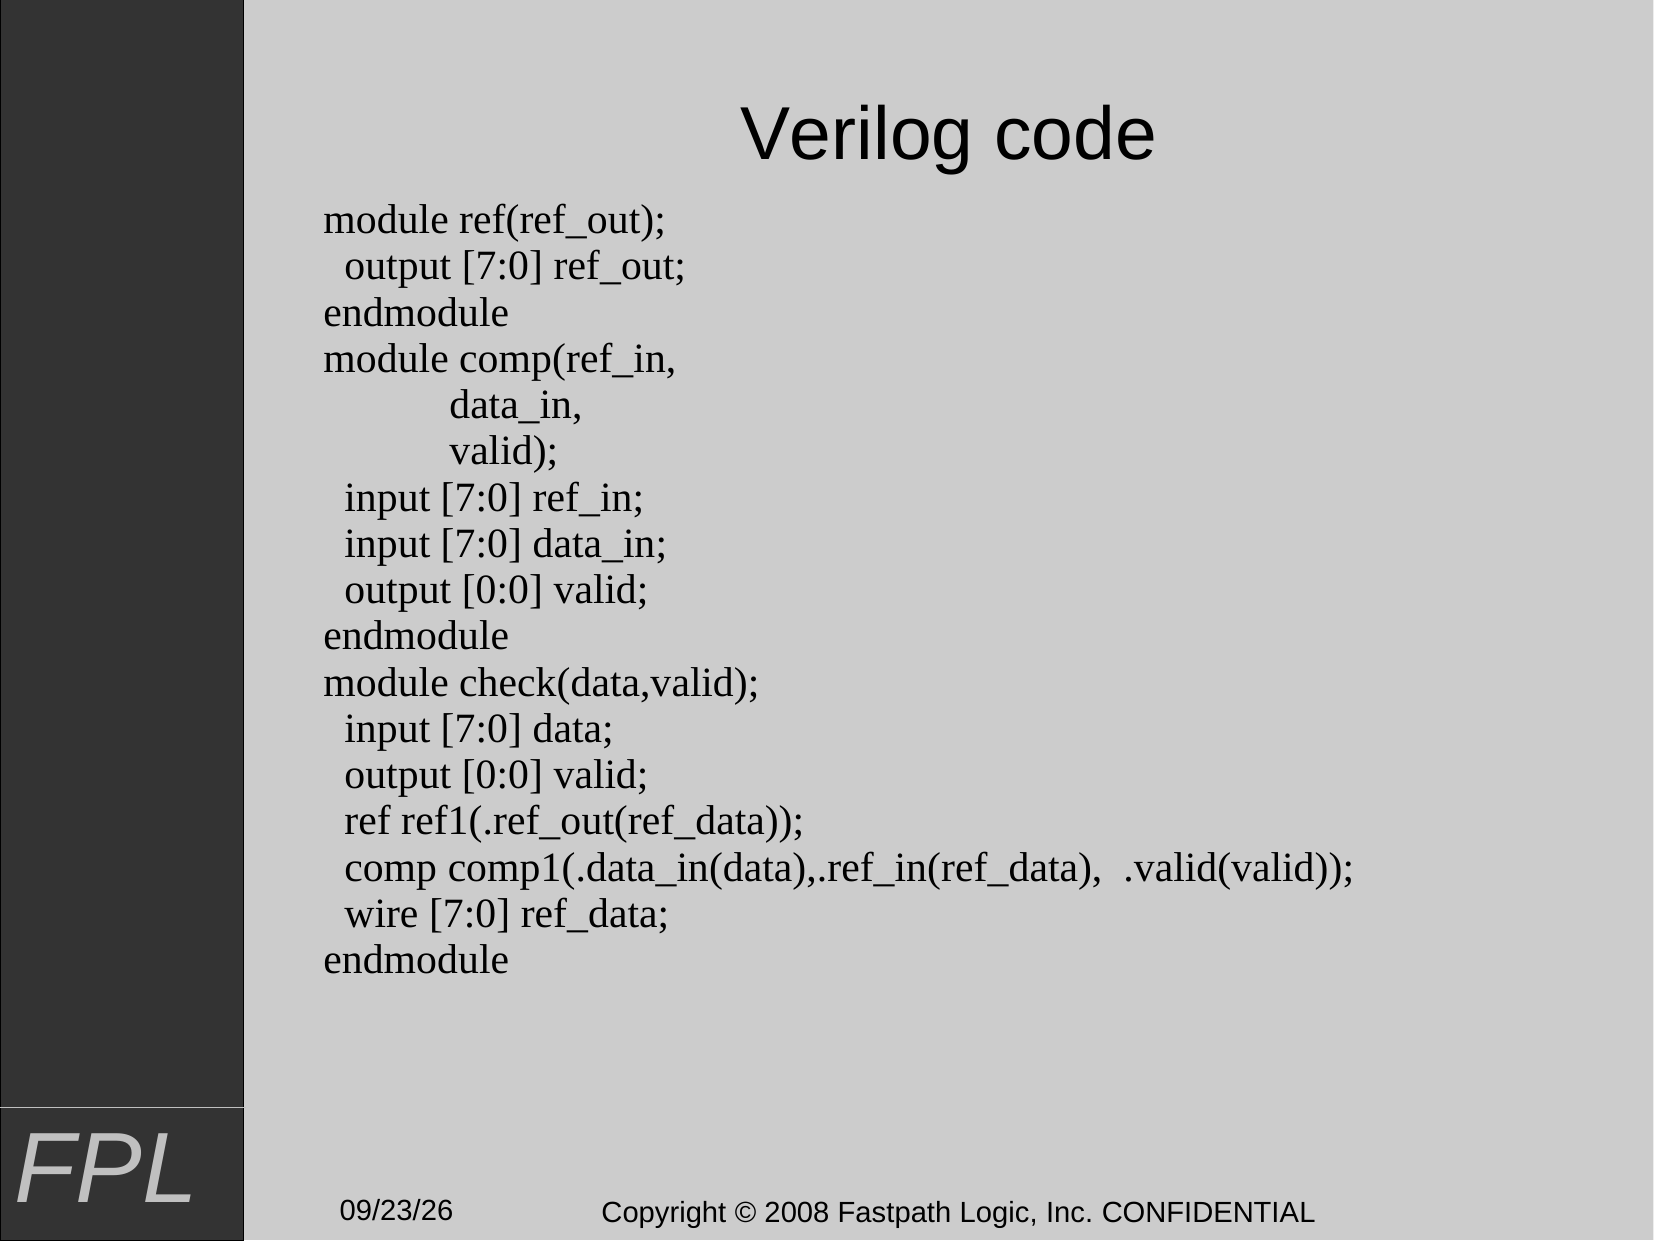

# Verilog code
module ref(ref_out);
 output [7:0] ref_out;
endmodule
module comp(ref_in,
 data_in,
 valid);
 input [7:0] ref_in;
 input [7:0] data_in;
 output [0:0] valid;
endmodule
module check(data,valid);
 input [7:0] data;
 output [0:0] valid;
 ref ref1(.ref_out(ref_data));
 comp comp1(.data_in(data),.ref_in(ref_data), .valid(valid));
 wire [7:0] ref_data;
endmodule
Copyright Fastpath Logic Inc. @2007